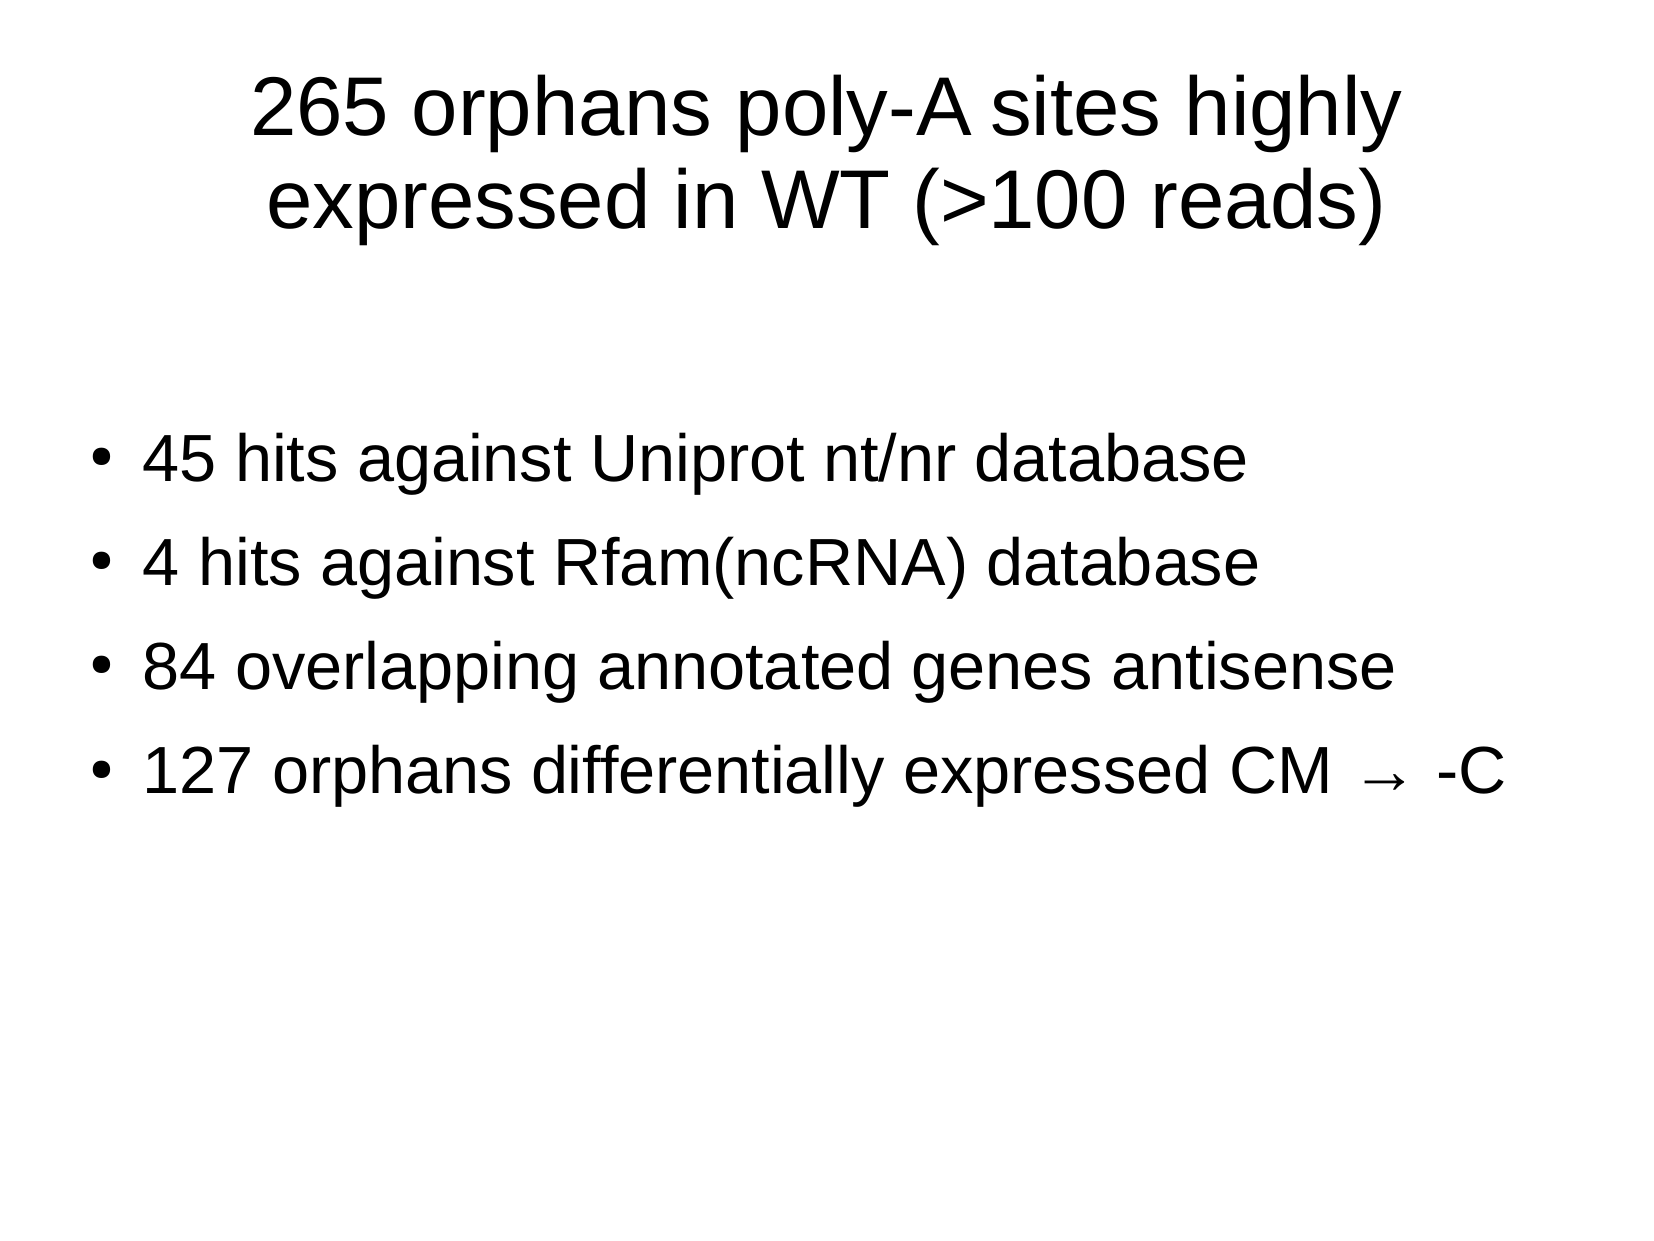

# 265 orphans poly-A sites highly expressed in WT (>100 reads)
45 hits against Uniprot nt/nr database
4 hits against Rfam(ncRNA) database
84 overlapping annotated genes antisense
127 orphans differentially expressed CM → -C